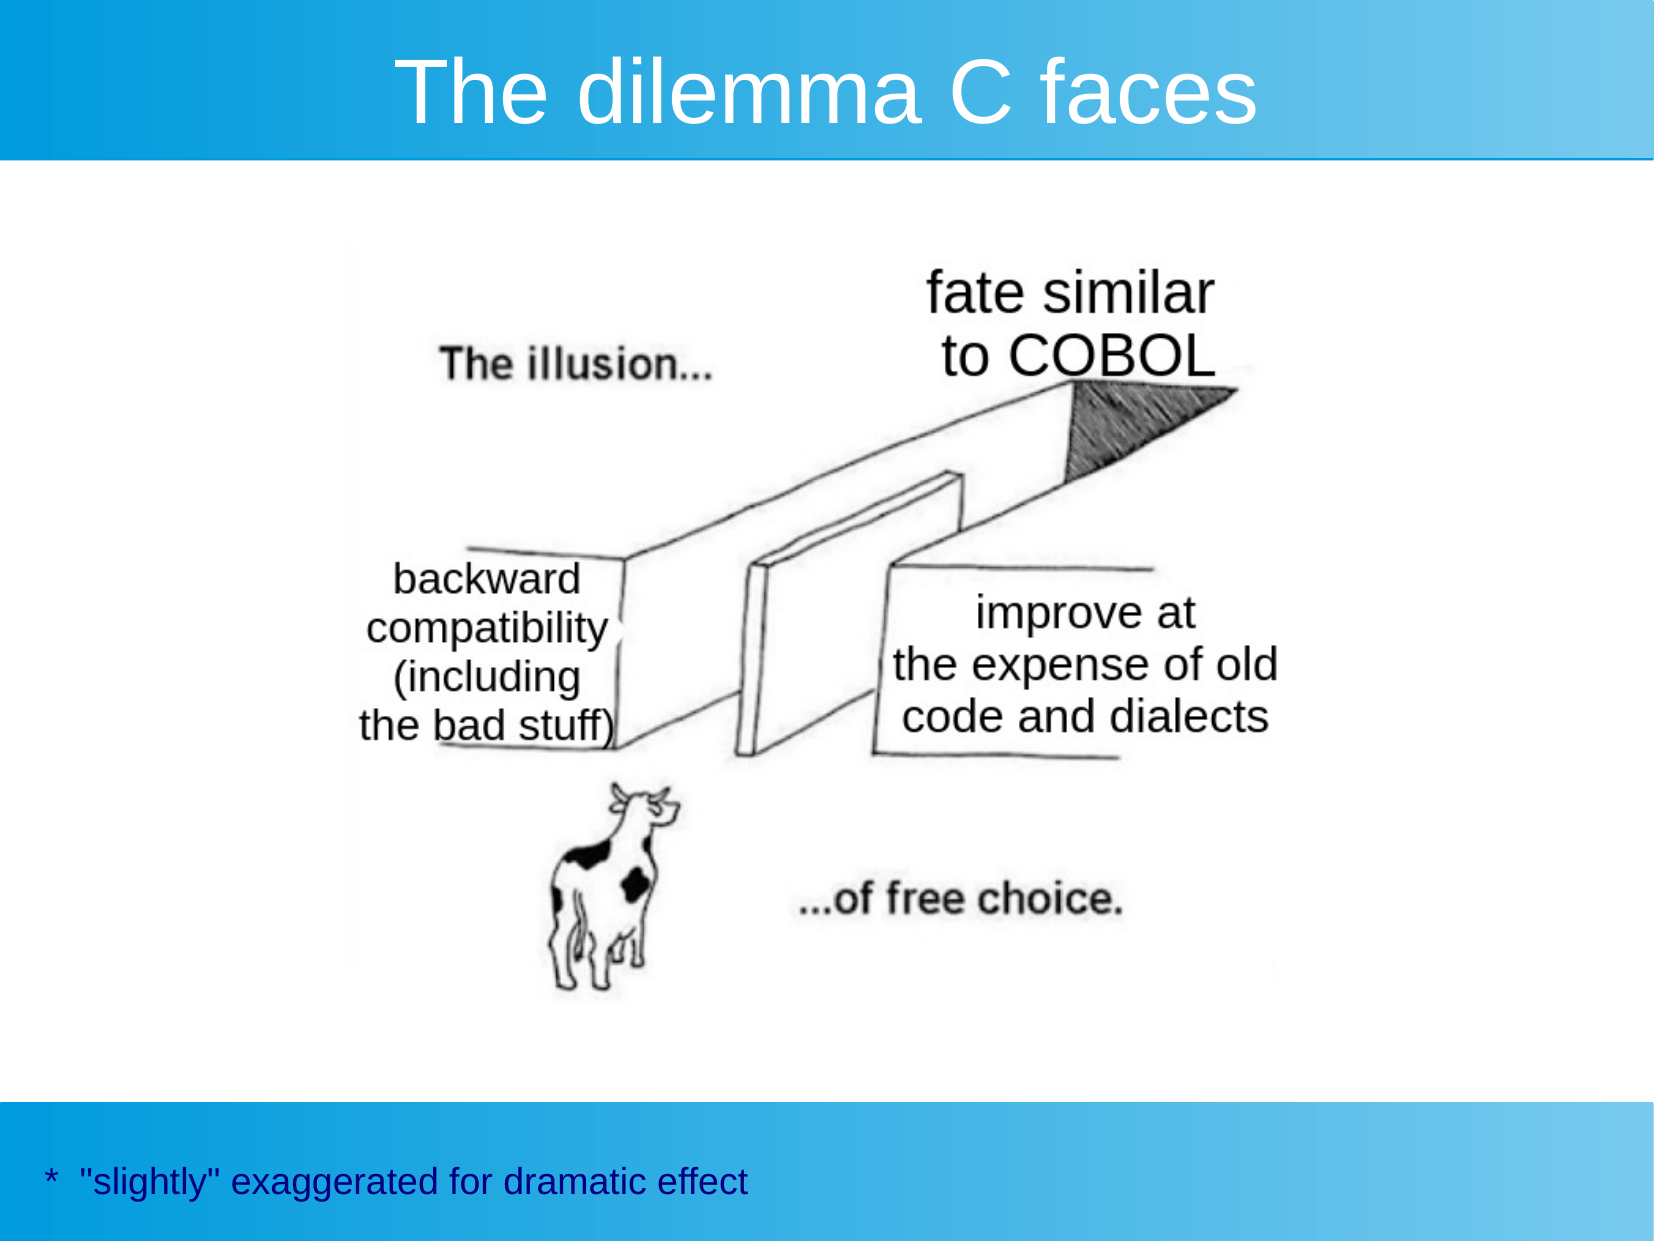

# The dilemma C faces
* "slightly" exaggerated for dramatic effect